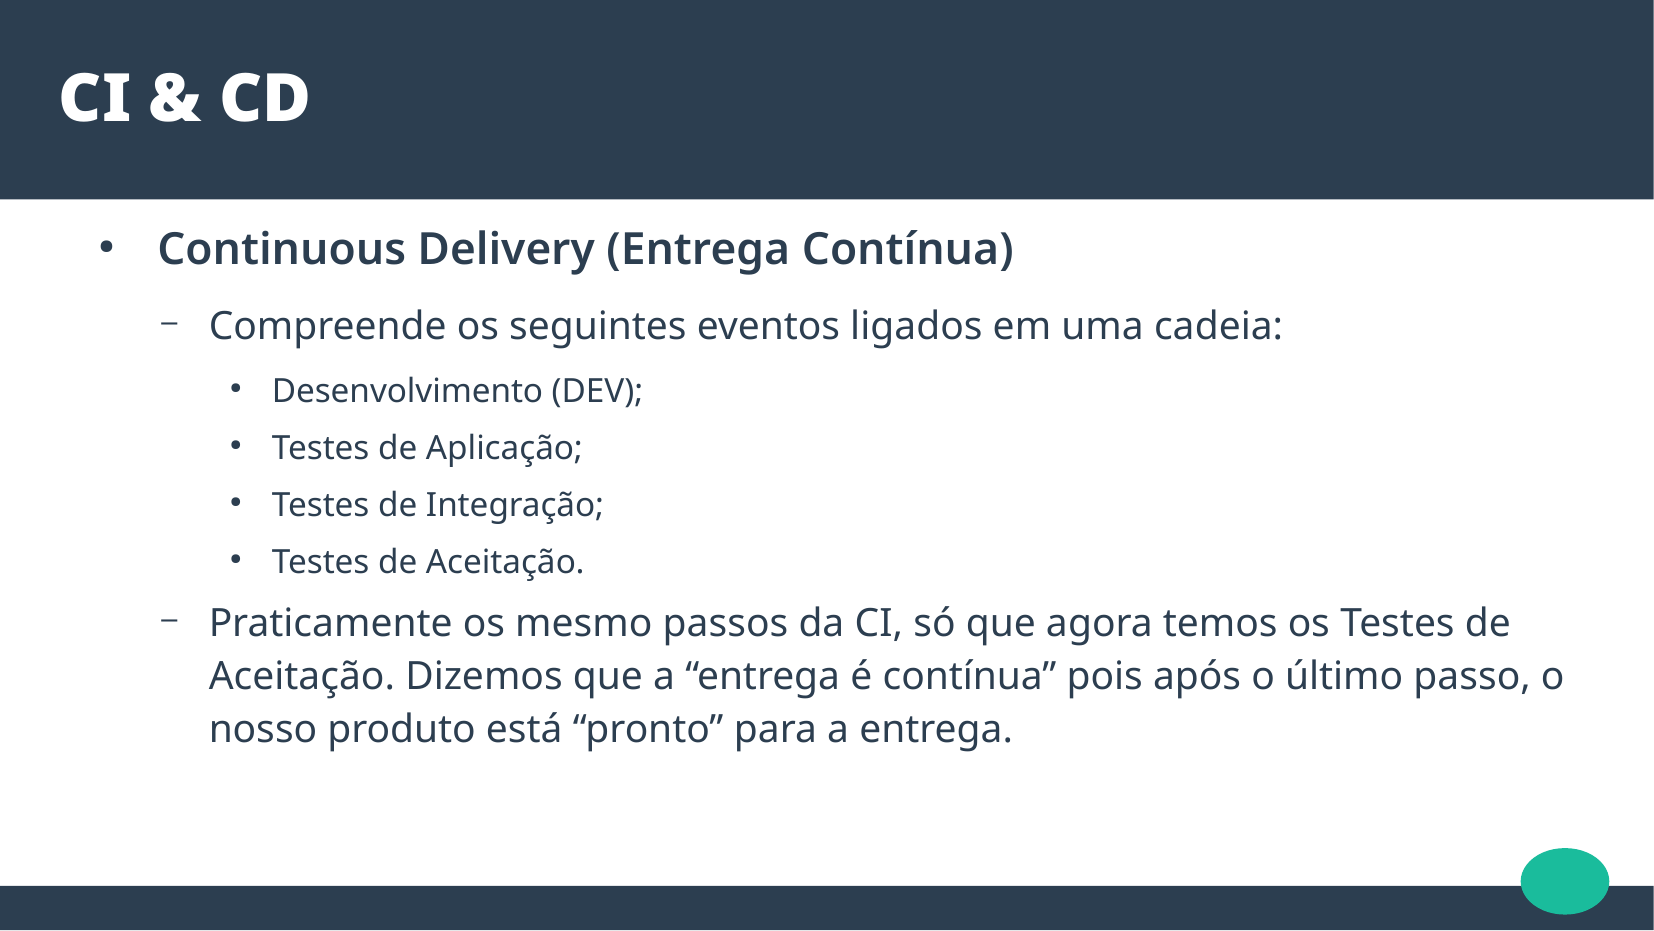

# CI & CD
 Continuous Delivery (Entrega Contínua)
Compreende os seguintes eventos ligados em uma cadeia:
Desenvolvimento (DEV);
Testes de Aplicação;
Testes de Integração;
Testes de Aceitação.
Praticamente os mesmo passos da CI, só que agora temos os Testes de Aceitação. Dizemos que a “entrega é contínua” pois após o último passo, o nosso produto está “pronto” para a entrega.